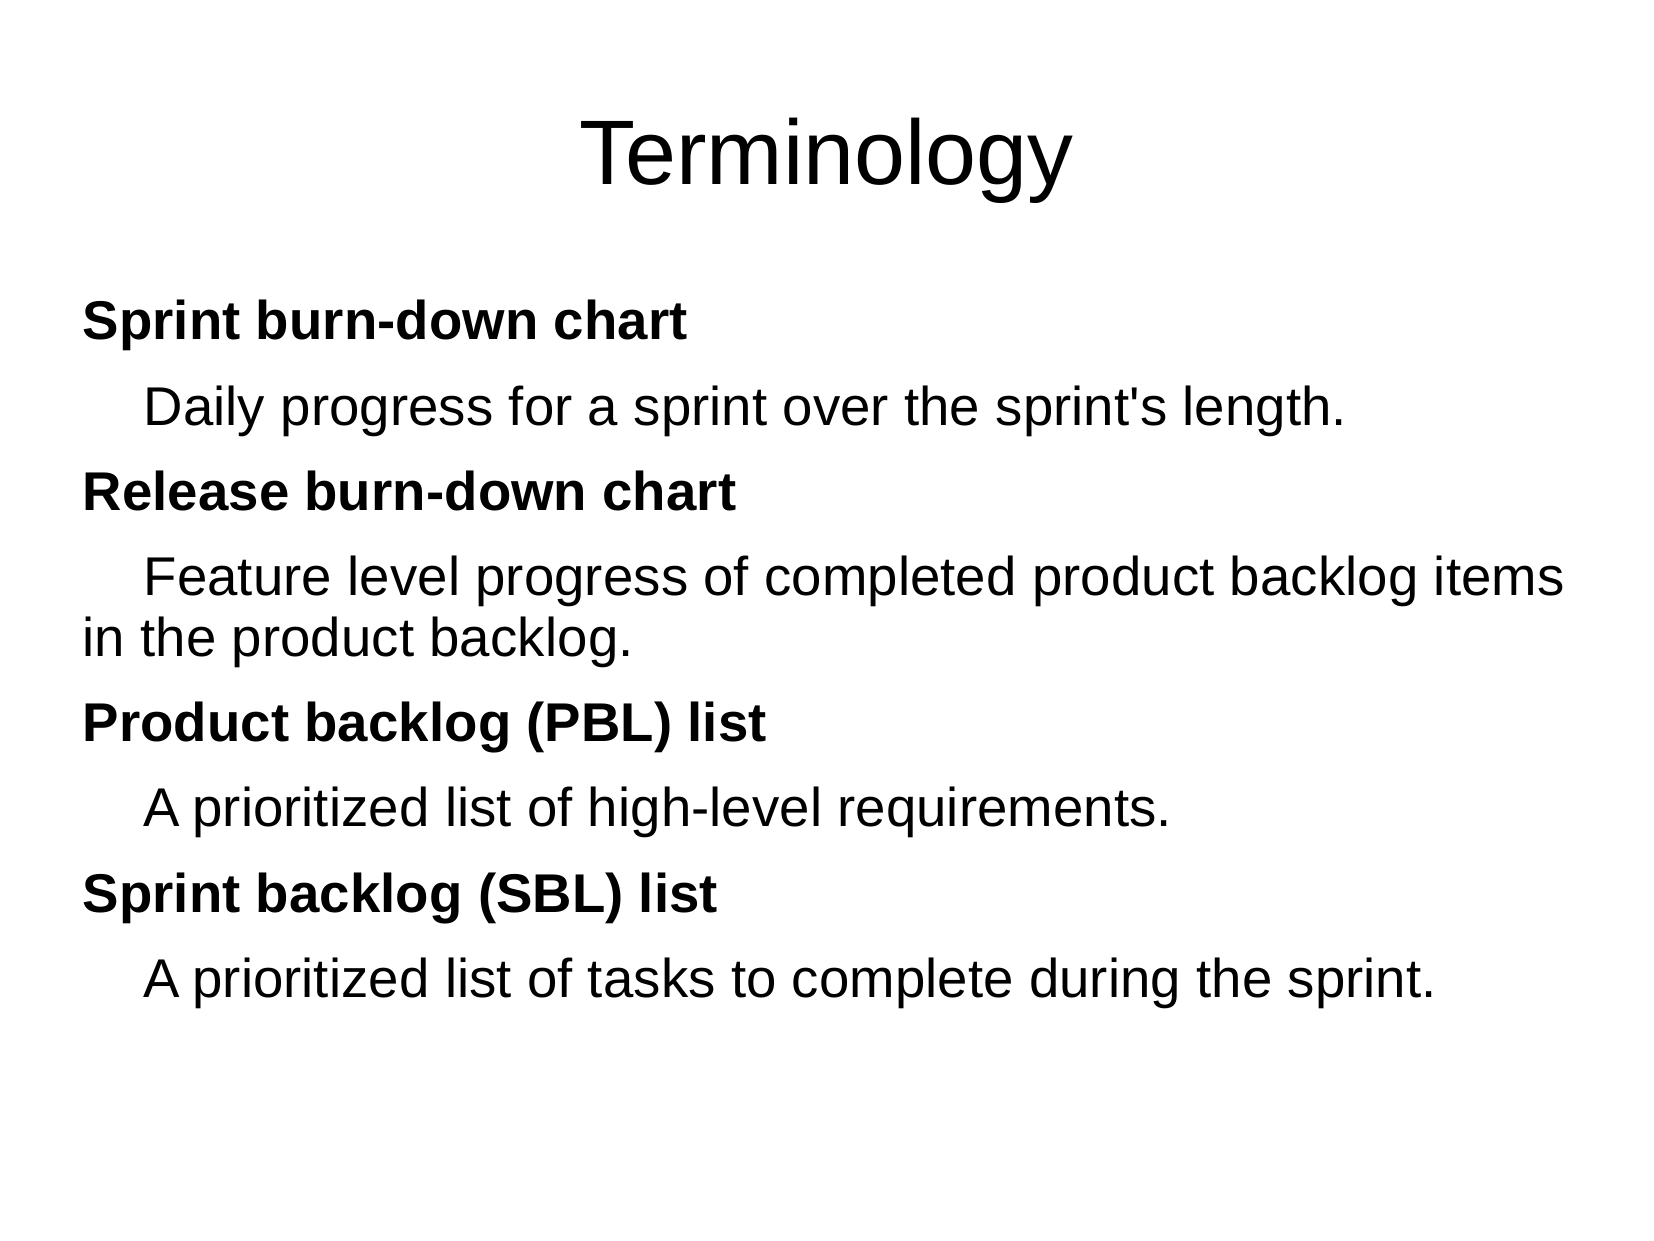

# Terminology
Sprint burn-down chart
 Daily progress for a sprint over the sprint's length.
Release burn-down chart
 Feature level progress of completed product backlog items in the product backlog.
Product backlog (PBL) list
 A prioritized list of high-level requirements.
Sprint backlog (SBL) list
 A prioritized list of tasks to complete during the sprint.